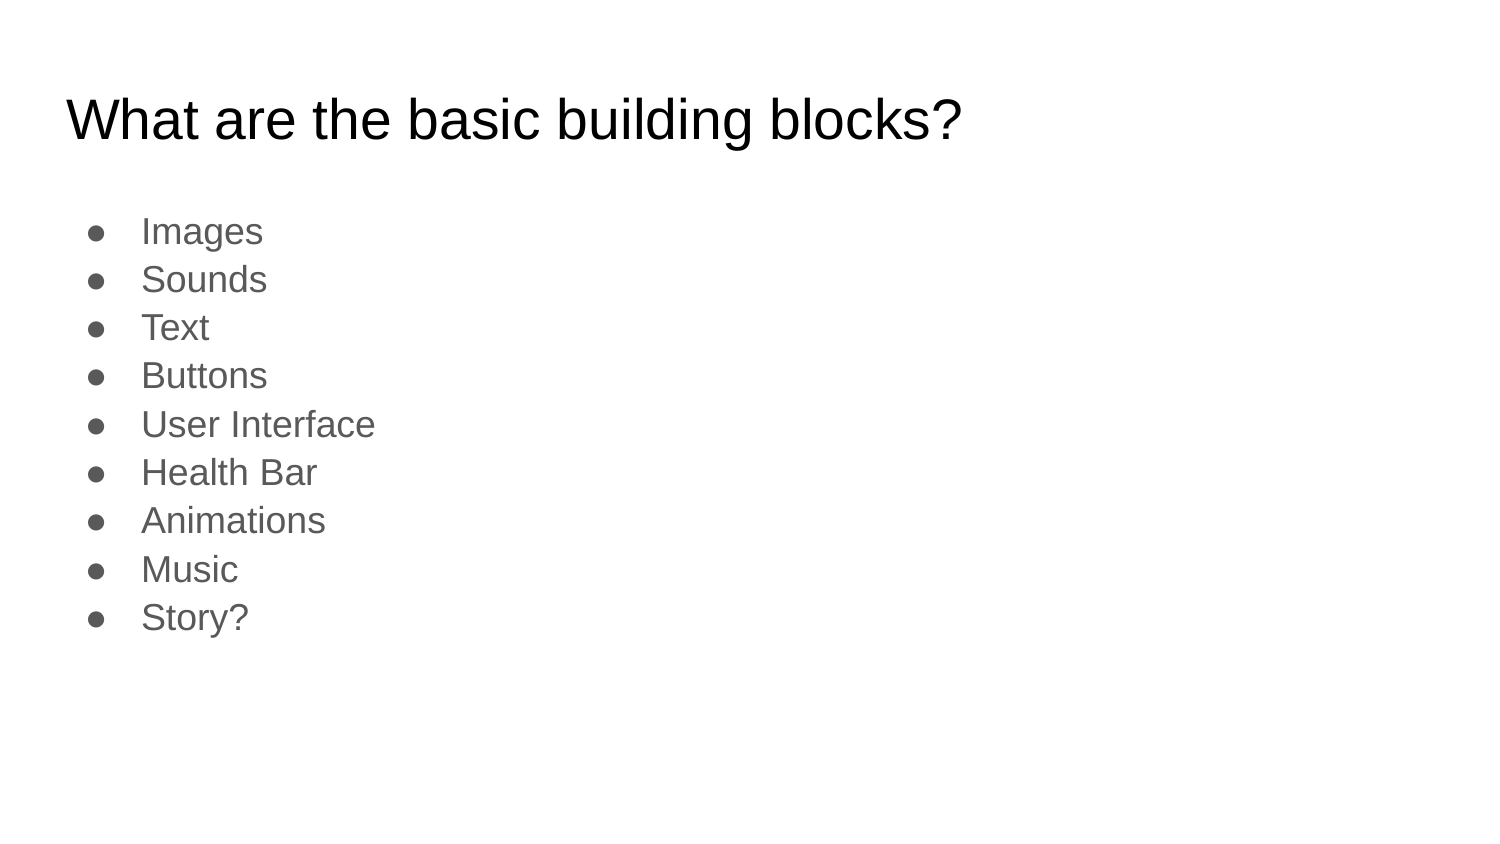

# What are the basic building blocks?
Images
Sounds
Text
Buttons
User Interface
Health Bar
Animations
Music
Story?